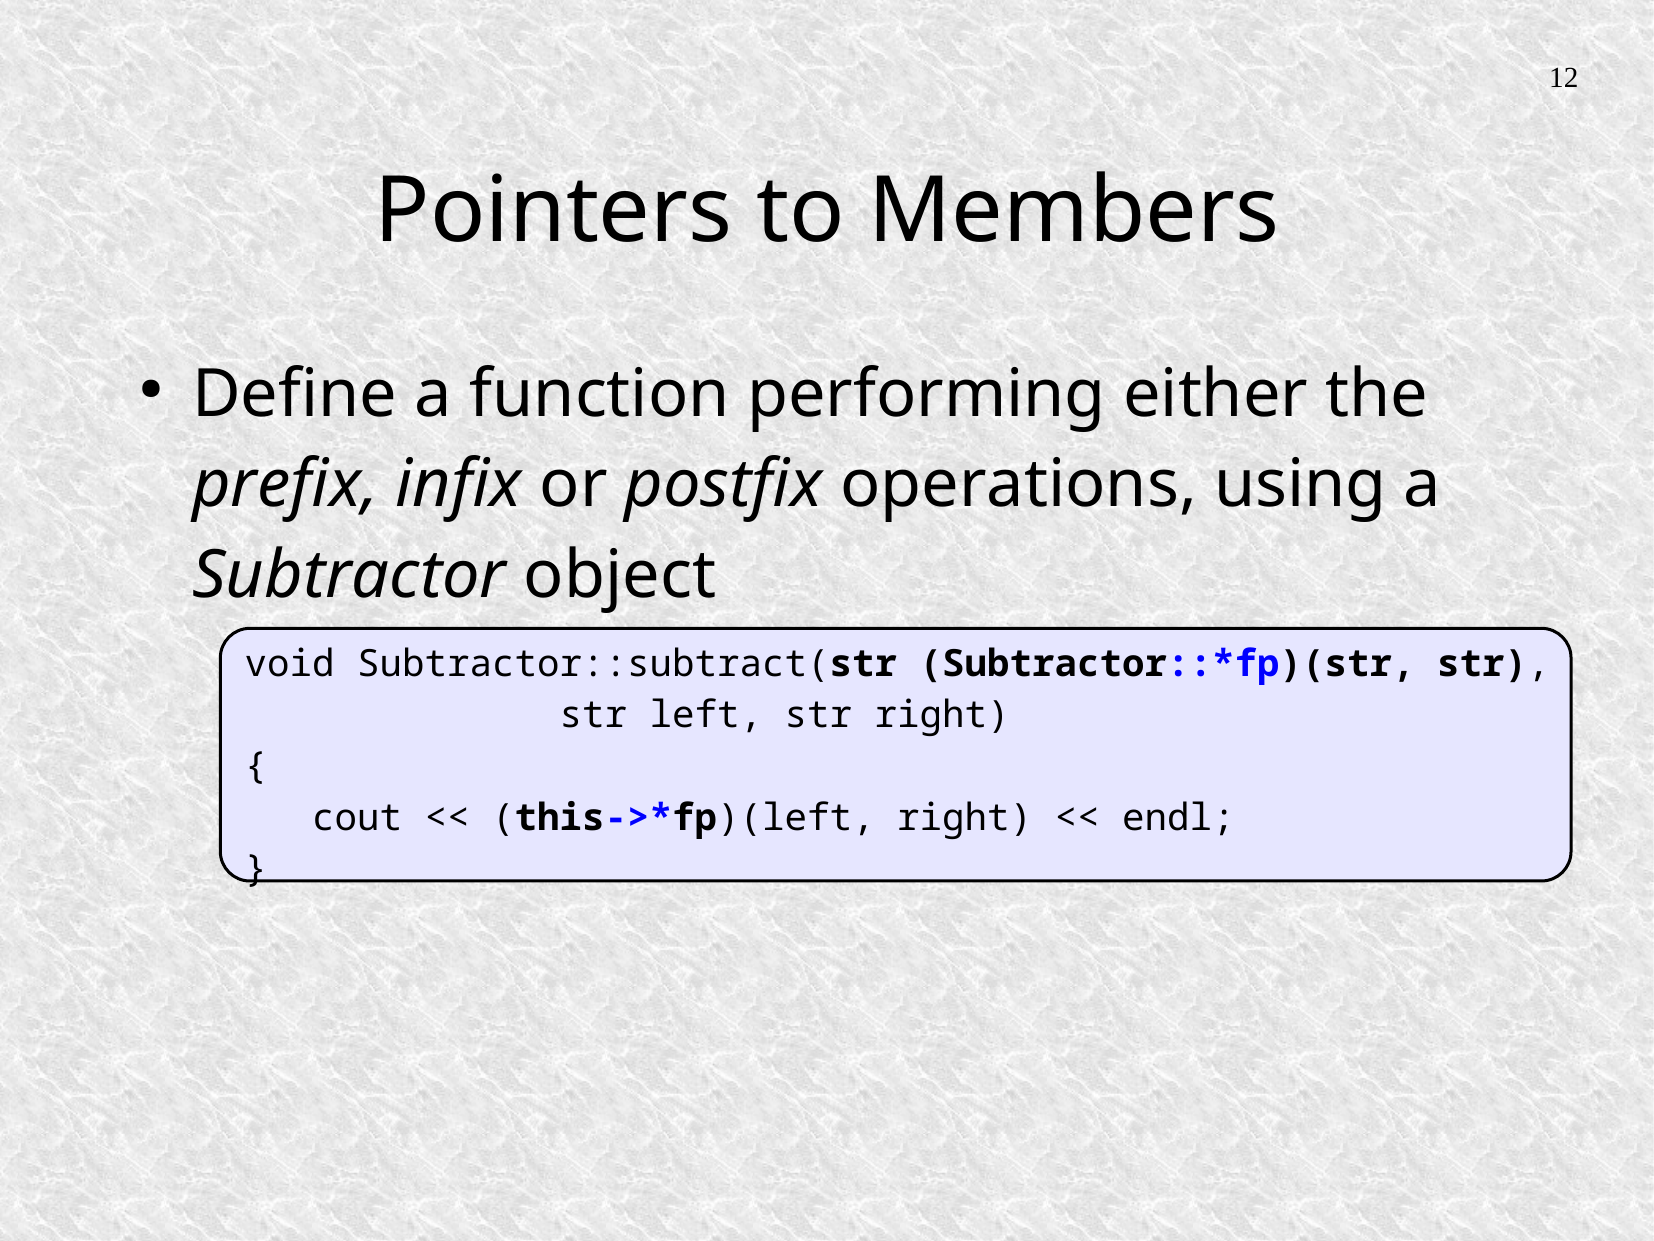

12
# Pointers to Members
Define a function performing either the prefix, infix or postfix operations, using a Subtractor object
void Subtractor::subtract(str (Subtractor::*fp)(str, str),
 str left, str right)
{
 cout << (this->*fp)(left, right) << endl;
}